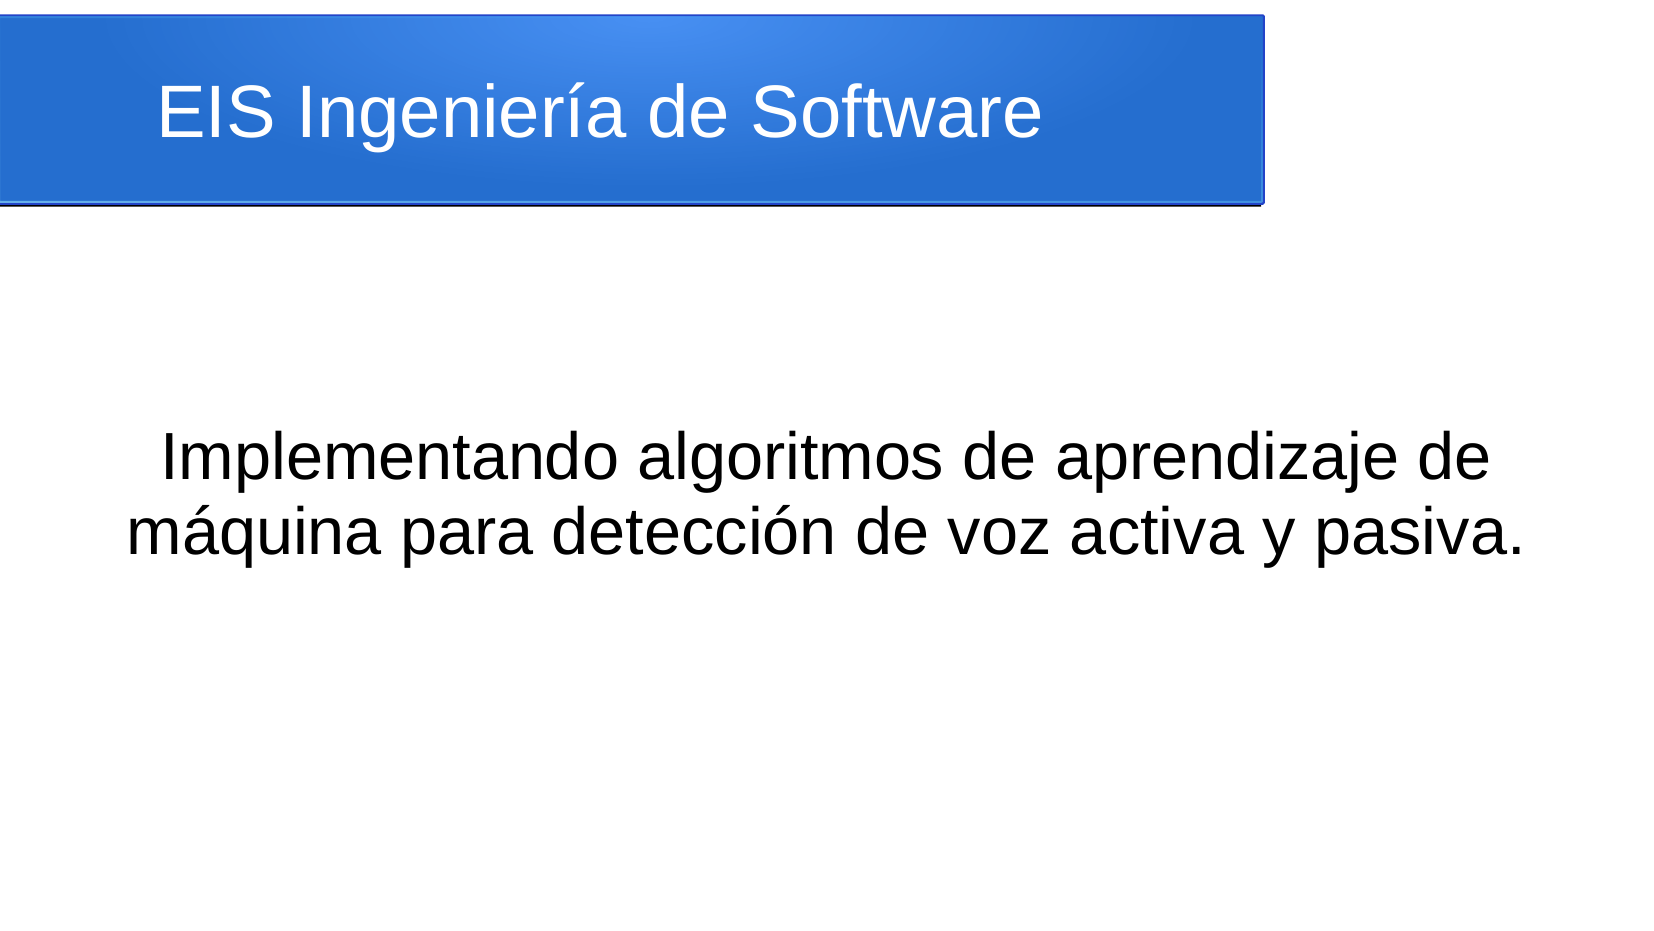

# EIS Ingeniería de Software
Implementando algoritmos de aprendizaje de máquina para detección de voz activa y pasiva.